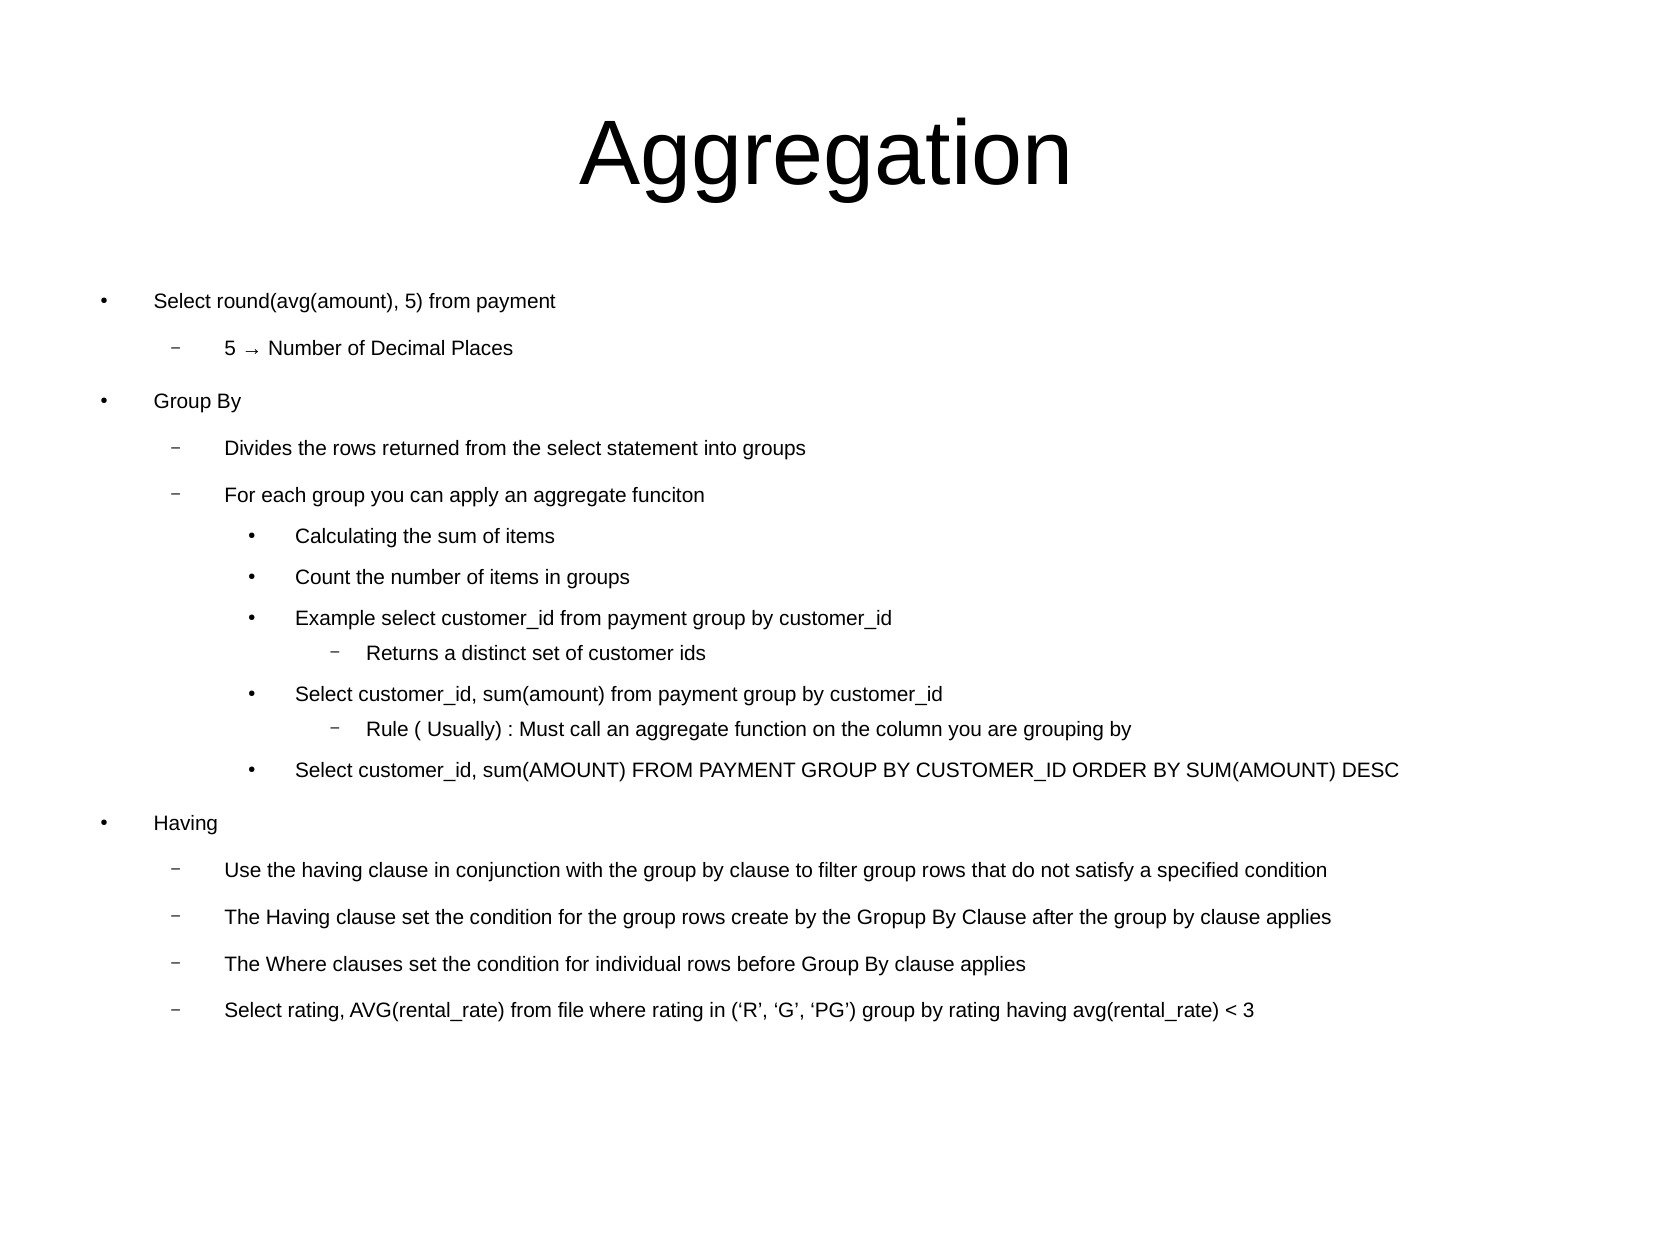

# Aggregation
Select round(avg(amount), 5) from payment
5 → Number of Decimal Places
Group By
Divides the rows returned from the select statement into groups
For each group you can apply an aggregate funciton
Calculating the sum of items
Count the number of items in groups
Example select customer_id from payment group by customer_id
Returns a distinct set of customer ids
Select customer_id, sum(amount) from payment group by customer_id
Rule ( Usually) : Must call an aggregate function on the column you are grouping by
Select customer_id, sum(AMOUNT) FROM PAYMENT GROUP BY CUSTOMER_ID ORDER BY SUM(AMOUNT) DESC
Having
Use the having clause in conjunction with the group by clause to filter group rows that do not satisfy a specified condition
The Having clause set the condition for the group rows create by the Gropup By Clause after the group by clause applies
The Where clauses set the condition for individual rows before Group By clause applies
Select rating, AVG(rental_rate) from file where rating in (‘R’, ‘G’, ‘PG’) group by rating having avg(rental_rate) < 3